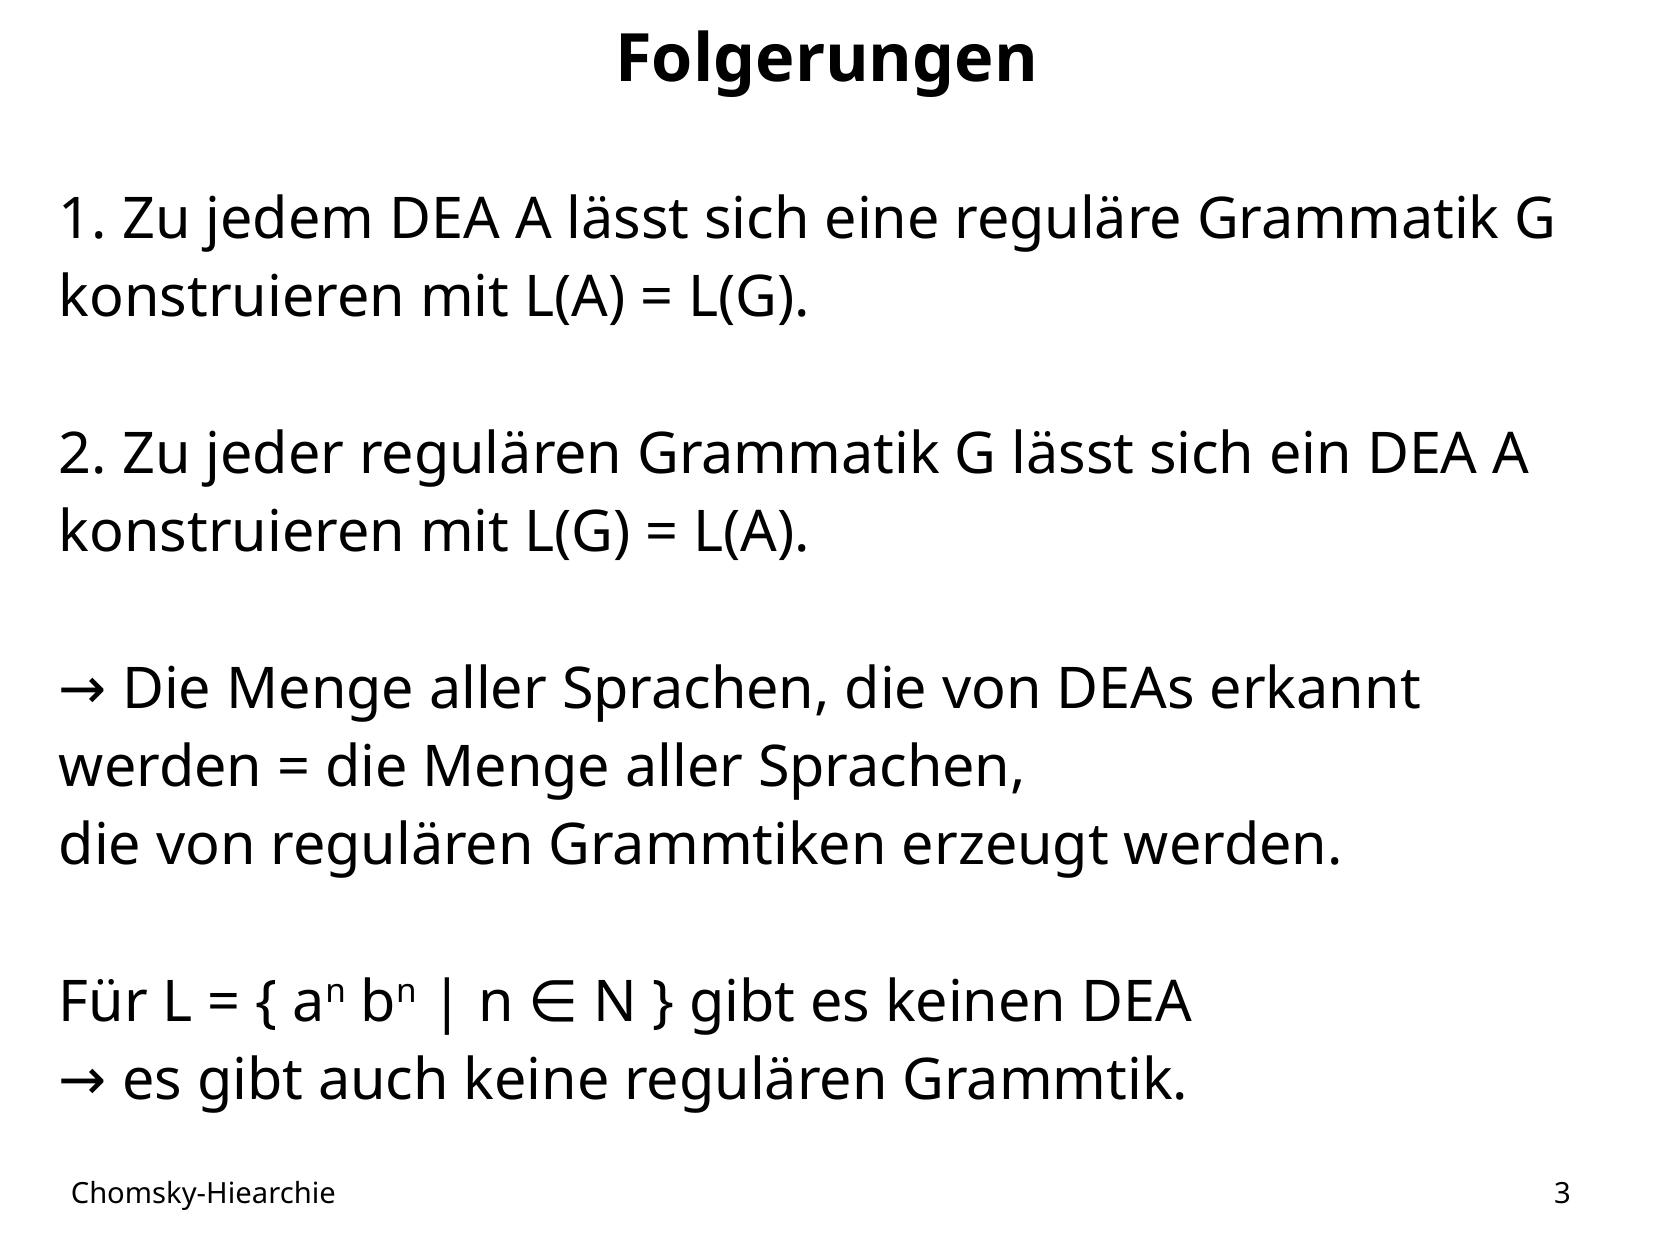

# Folgerungen
1. Zu jedem DEA A lässt sich eine reguläre Grammatik G konstruieren mit L(A) = L(G).
2. Zu jeder regulären Grammatik G lässt sich ein DEA A konstruieren mit L(G) = L(A).
→ Die Menge aller Sprachen, die von DEAs erkannt werden = die Menge aller Sprachen,
die von regulären Grammtiken erzeugt werden.
Für L = { an bn | n ∈ N } gibt es keinen DEA
→ es gibt auch keine regulären Grammtik.
Chomsky-Hiearchie
3